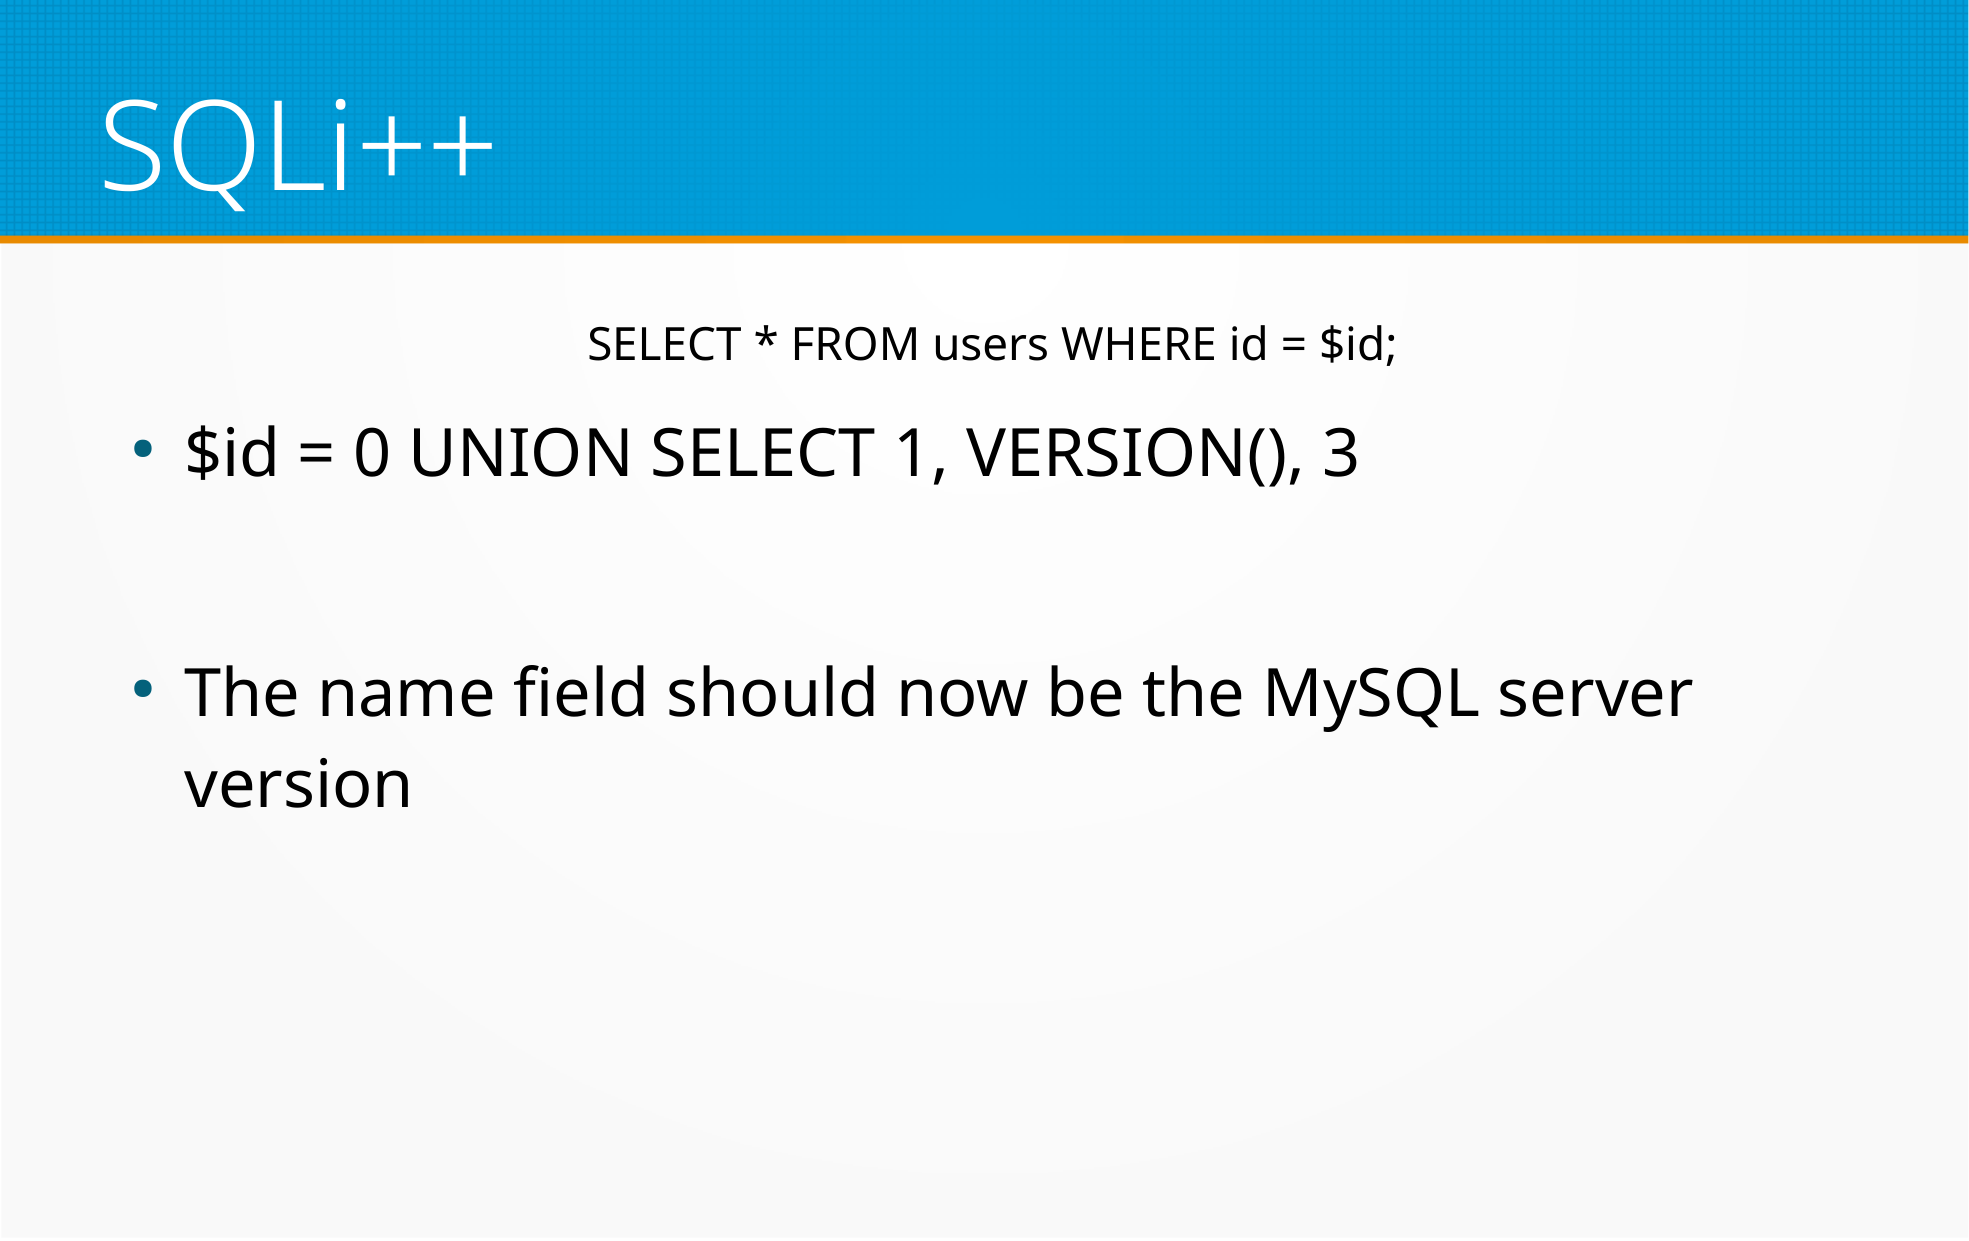

# SQLi++
SELECT * FROM users WHERE id = $id;
$id = 0 UNION SELECT 1, VERSION(), 3
The name field should now be the MySQL server version